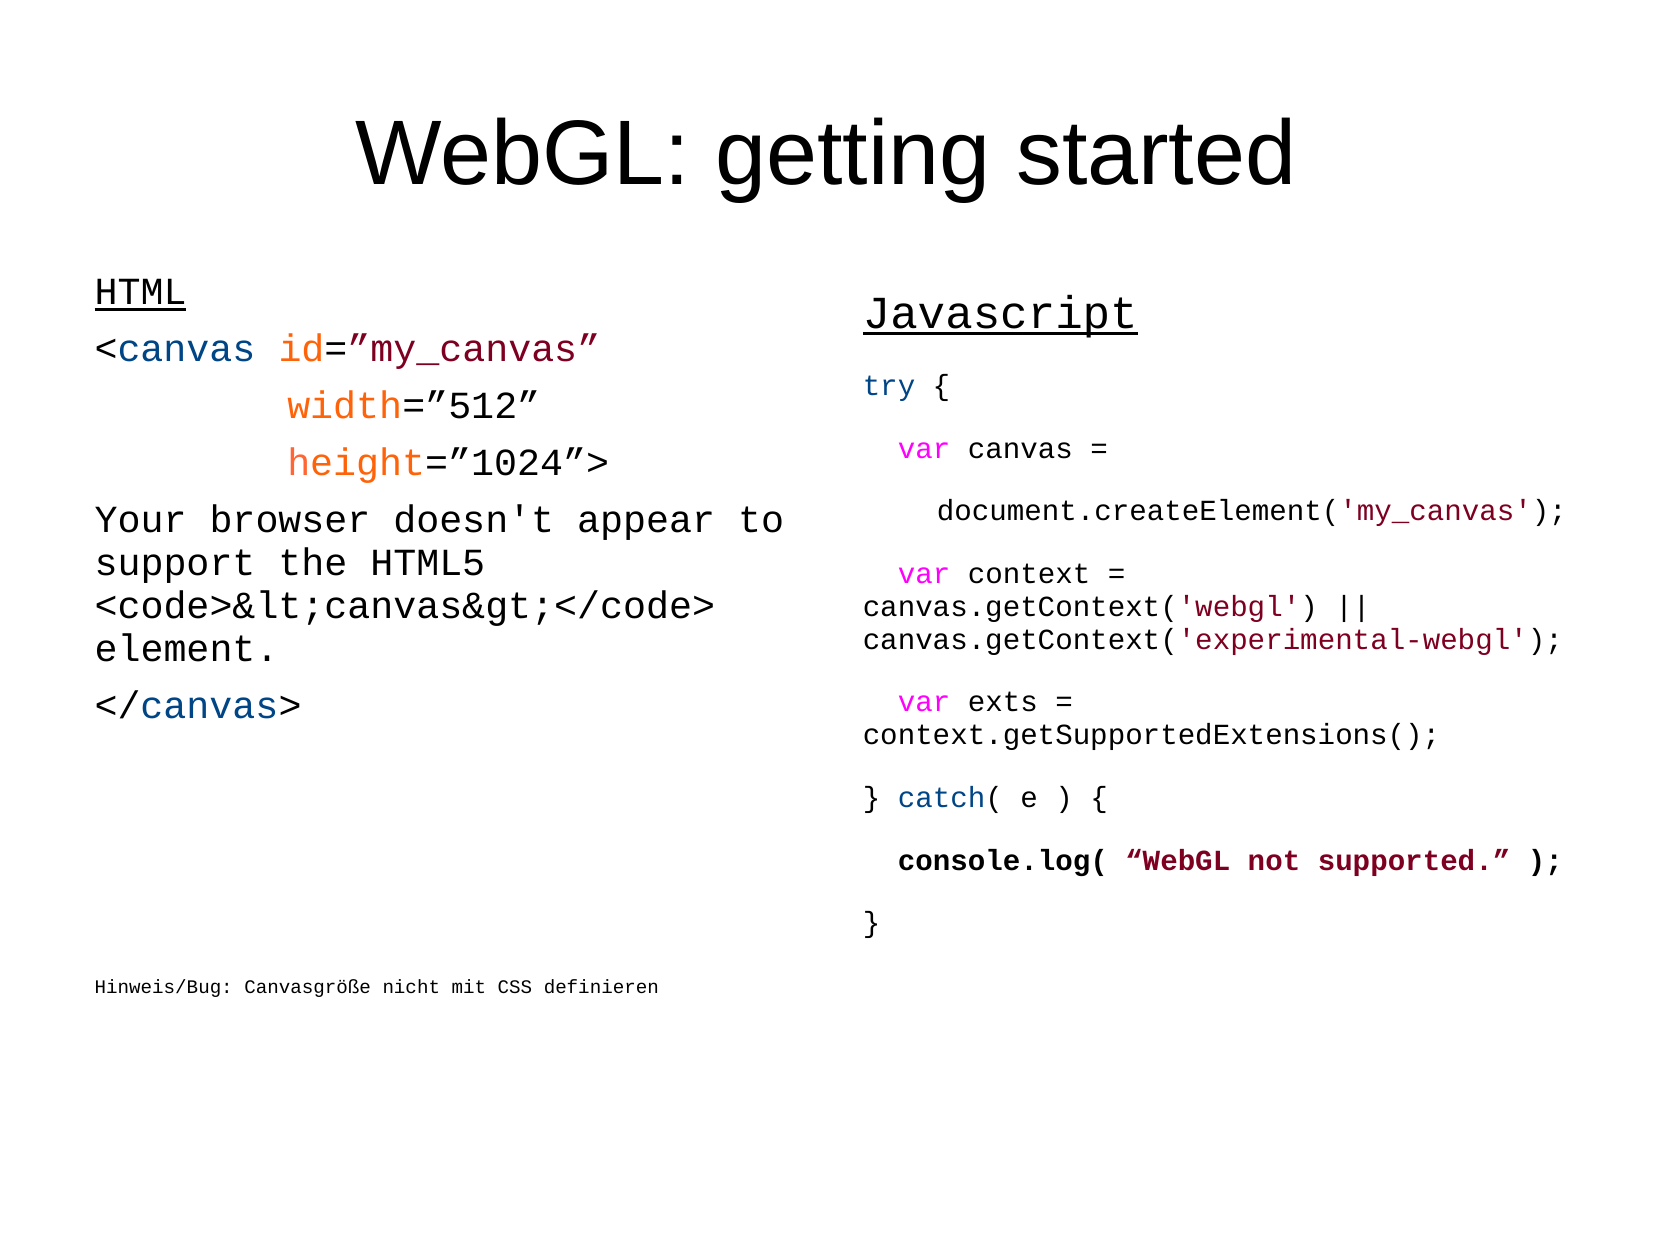

# WebGL: getting started
HTML
<canvas id=”my_canvas”
			 	 width=”512”
 	 height=”1024”>
Your browser doesn't appear to support the HTML5 <code>&lt;canvas&gt;</code> element.
</canvas>
Hinweis/Bug: Canvasgröße nicht mit CSS definieren
Javascript
try {
 var canvas =
 	document.createElement('my_canvas');
 var context = canvas.getContext('webgl') || canvas.getContext('experimental-webgl');
 var exts = context.getSupportedExtensions();
} catch( e ) {
 console.log( “WebGL not supported.” );
}